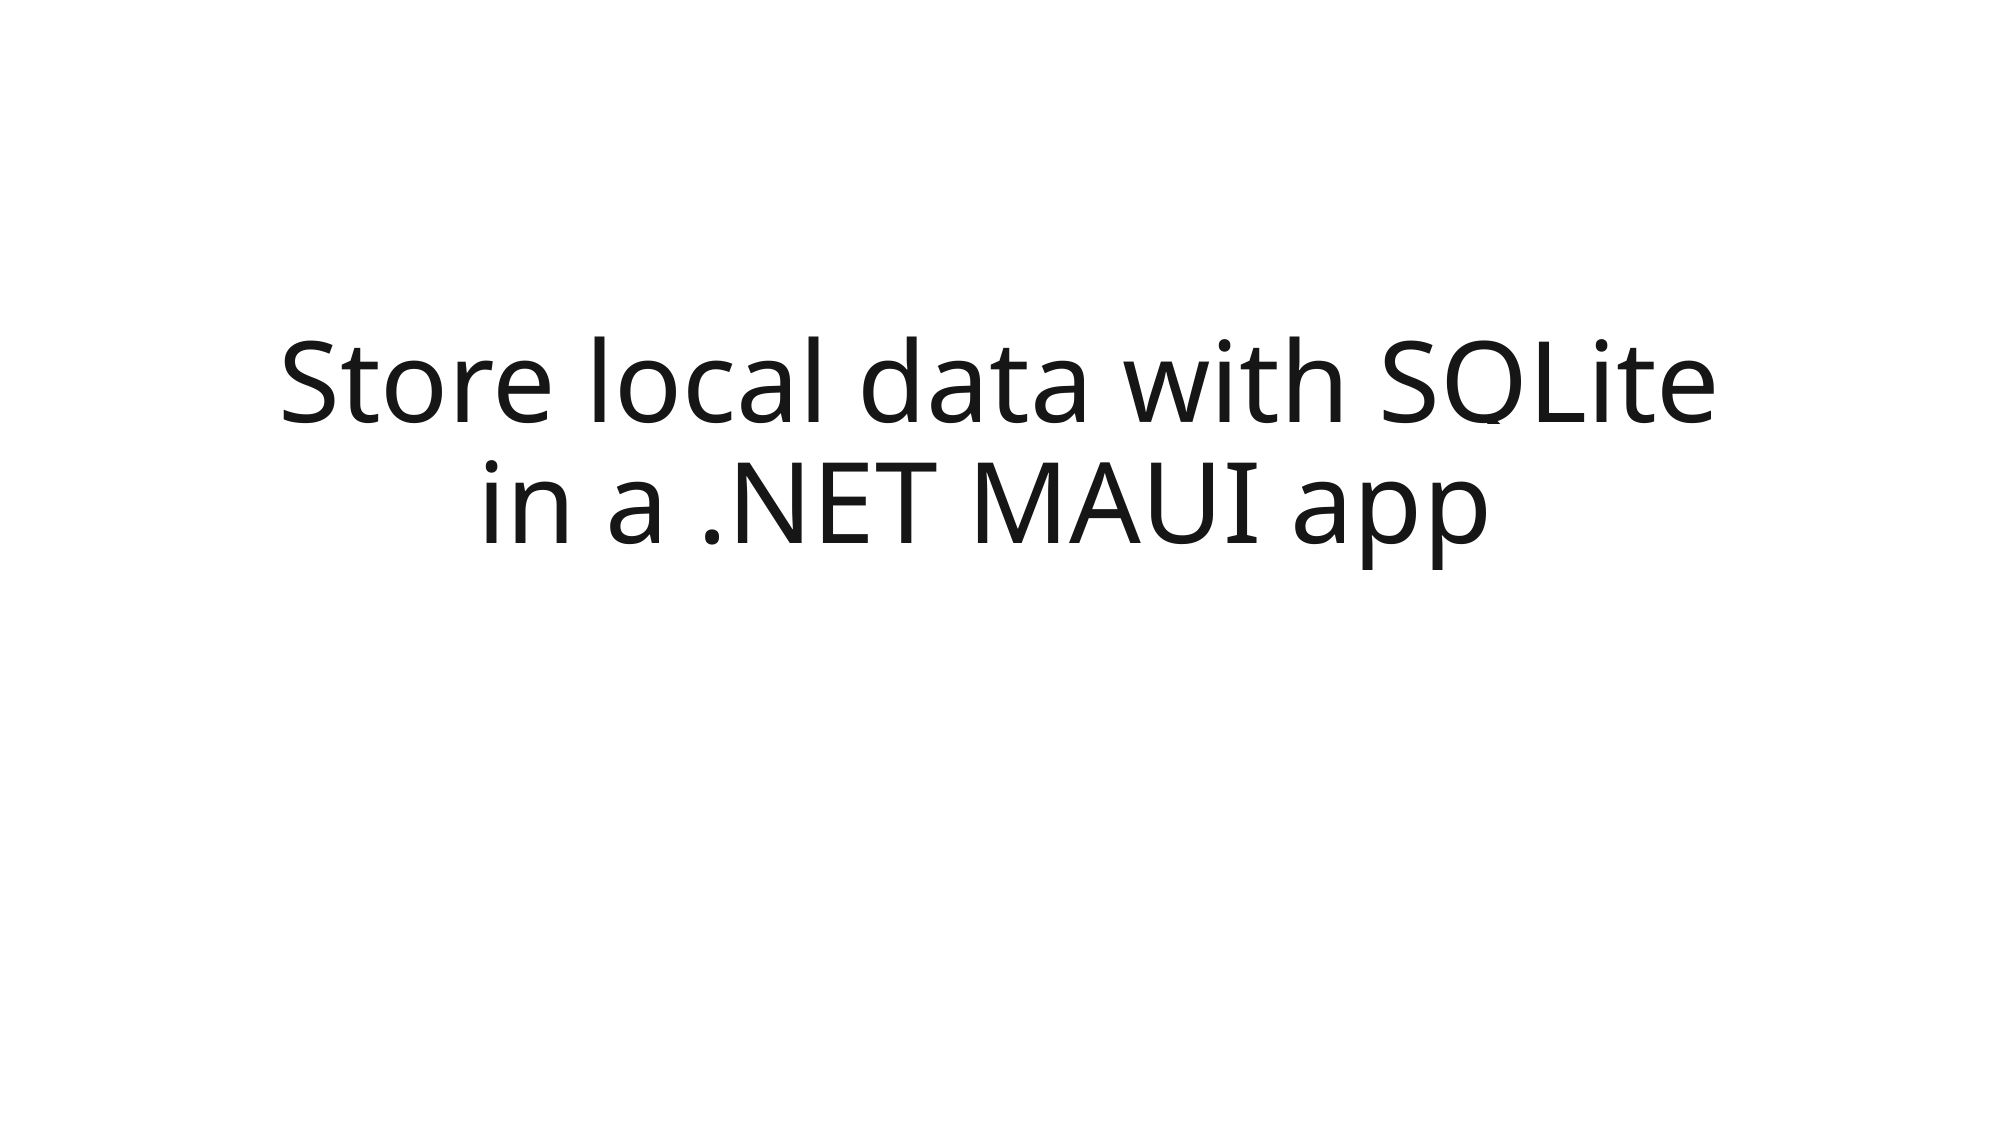

# Store local data with SQLite in a .NET MAUI app